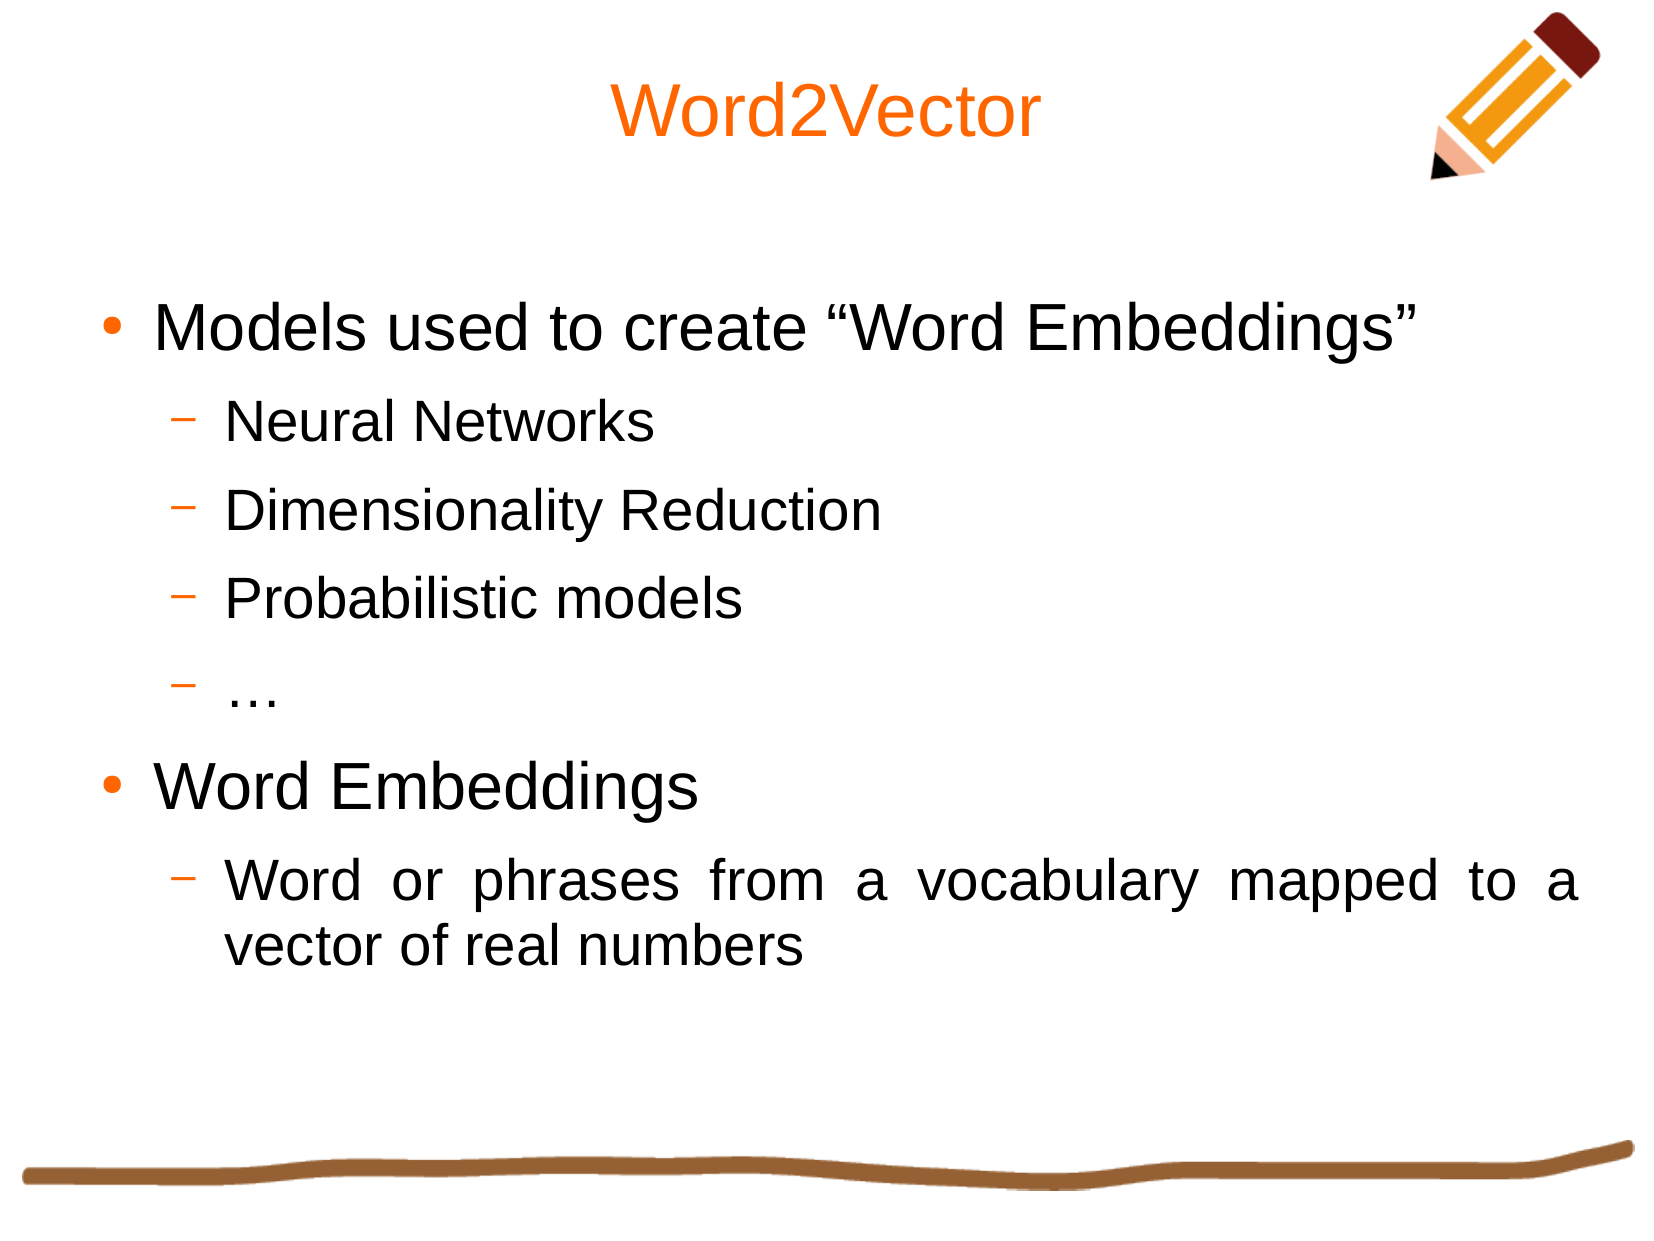

# Word2Vector
Models used to create “Word Embeddings”
Neural Networks
Dimensionality Reduction
Probabilistic models
…
Word Embeddings
Word or phrases from a vocabulary mapped to a vector of real numbers